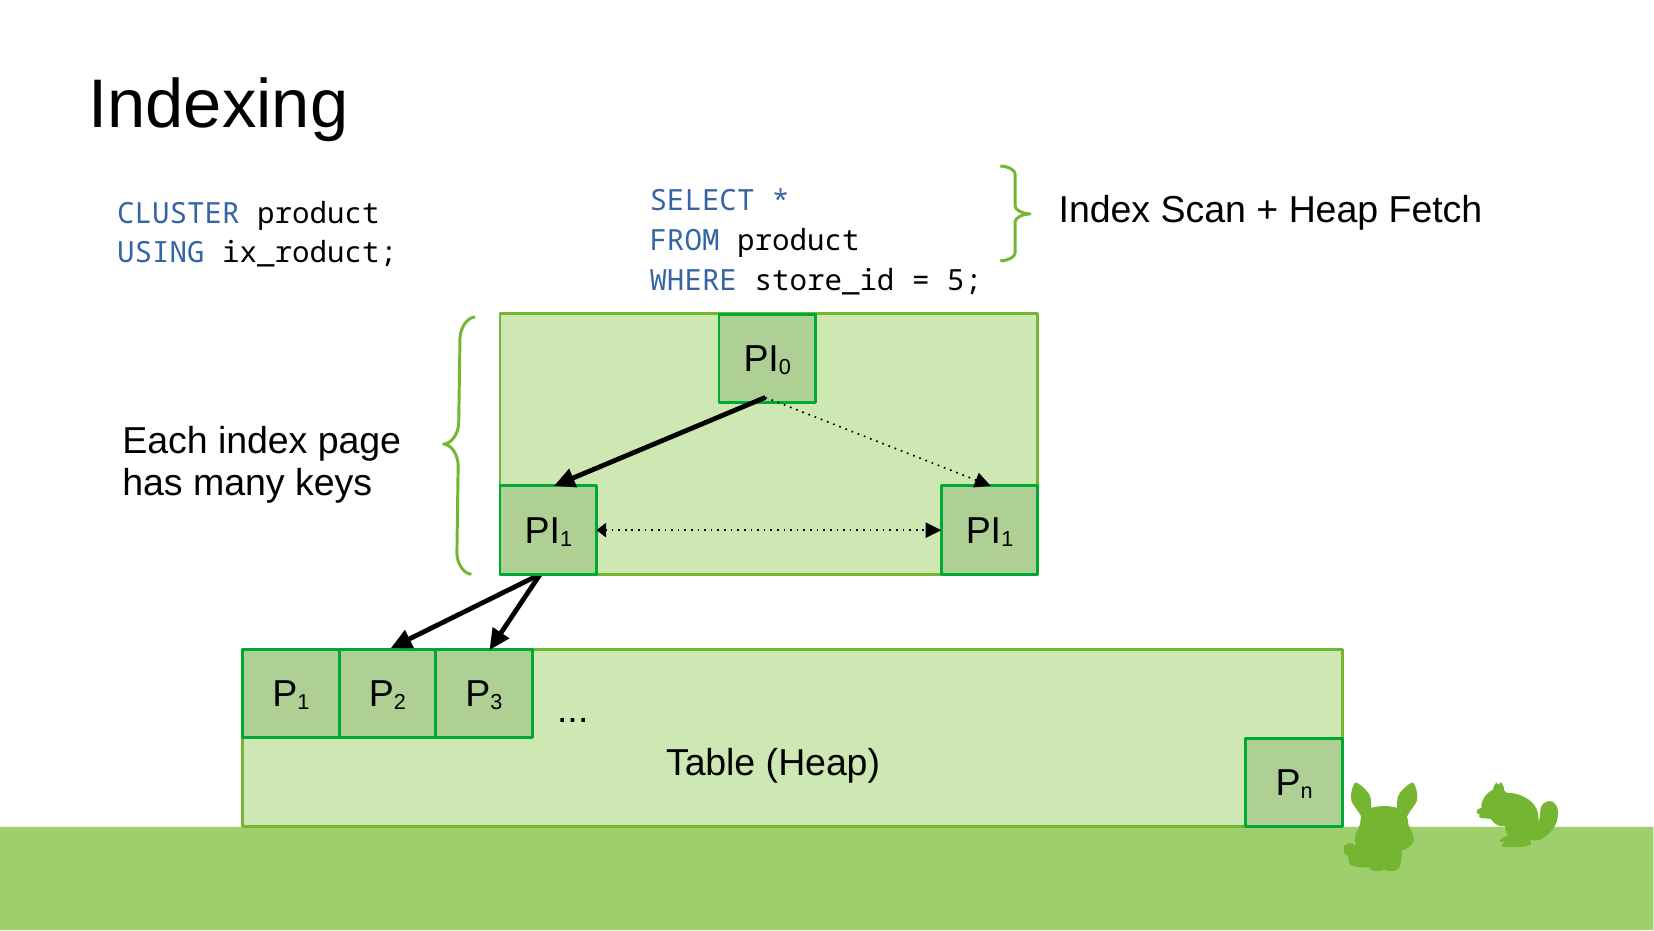

# Indexing
SELECT *
FROM product
WHERE store_id = 5;
Index Scan + Heap Fetch
CLUSTER product
USING ix_roduct;
PI0
Each index page has many keys
PI1
PI1
P1
P2
P3
...
Table (Heap)
Pn